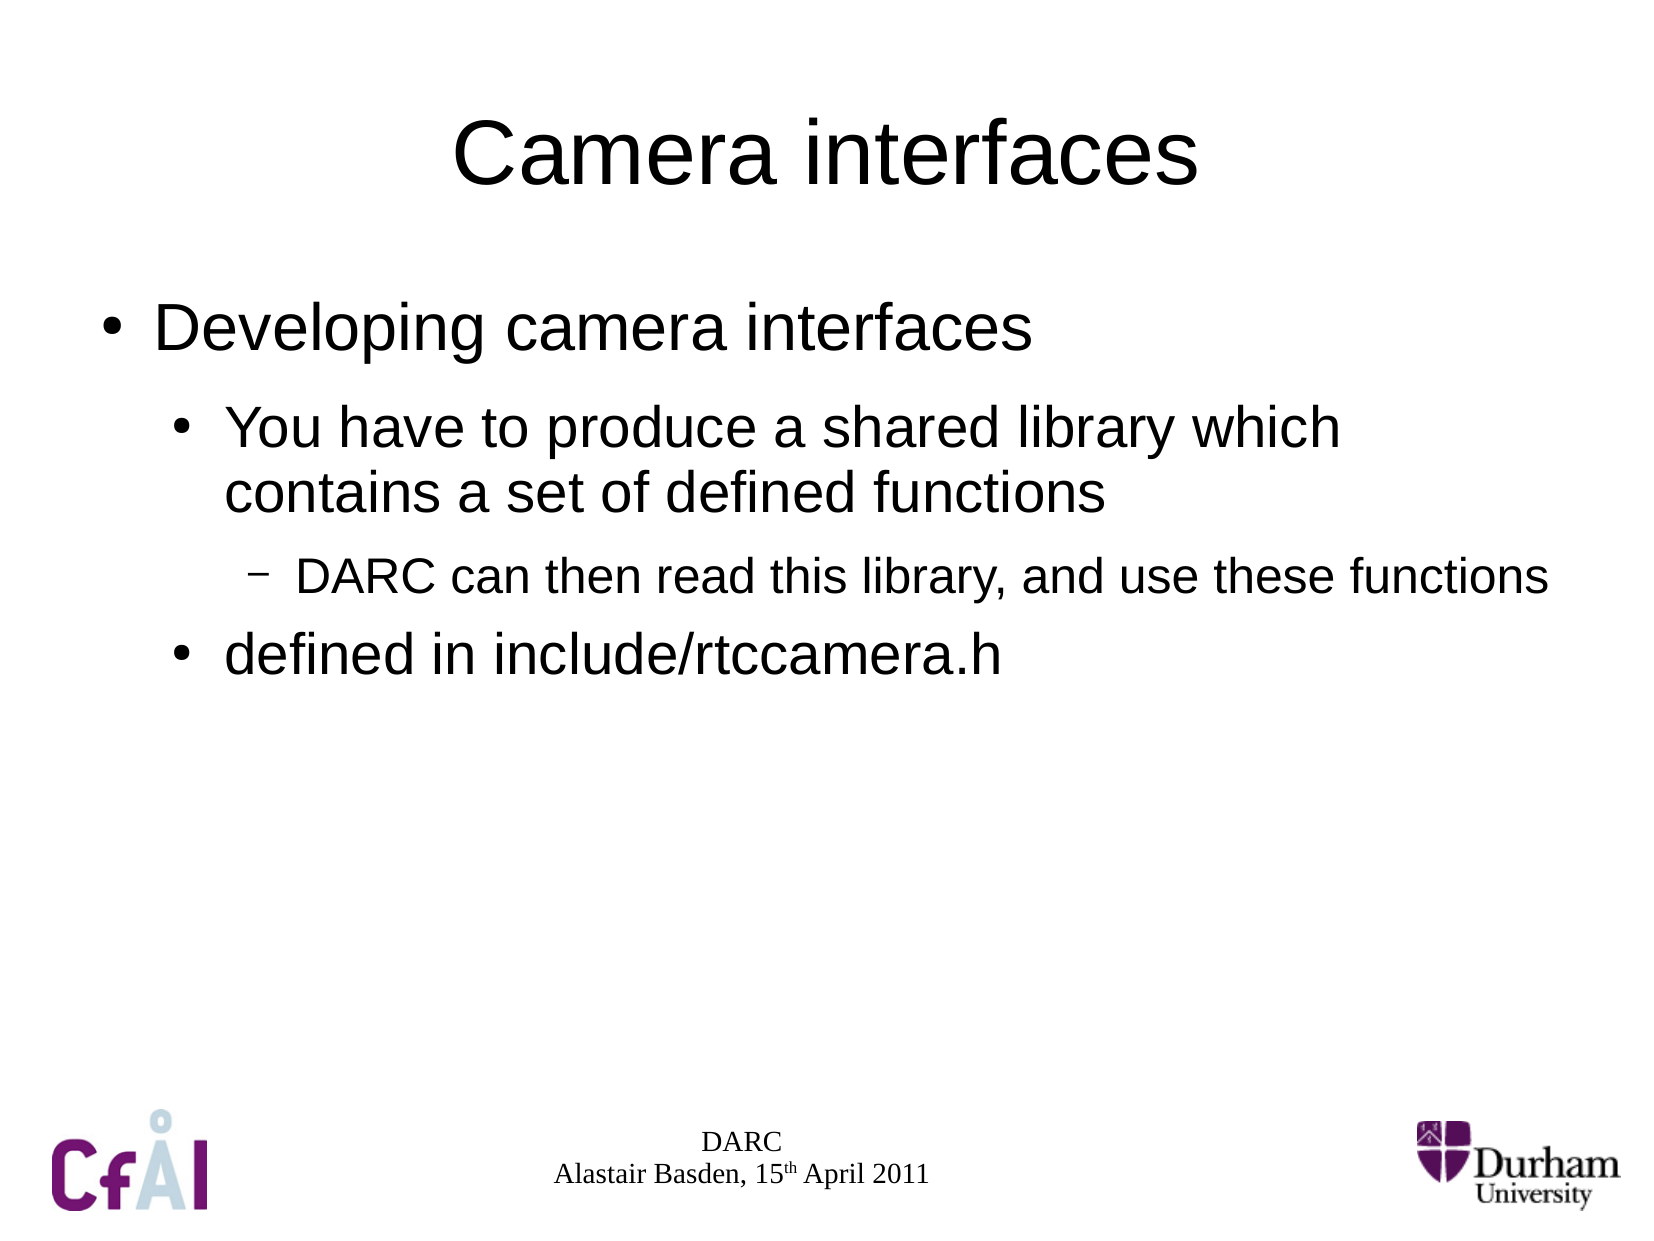

# Camera interfaces
Developing camera interfaces
You have to produce a shared library which contains a set of defined functions
DARC can then read this library, and use these functions
defined in include/rtccamera.h